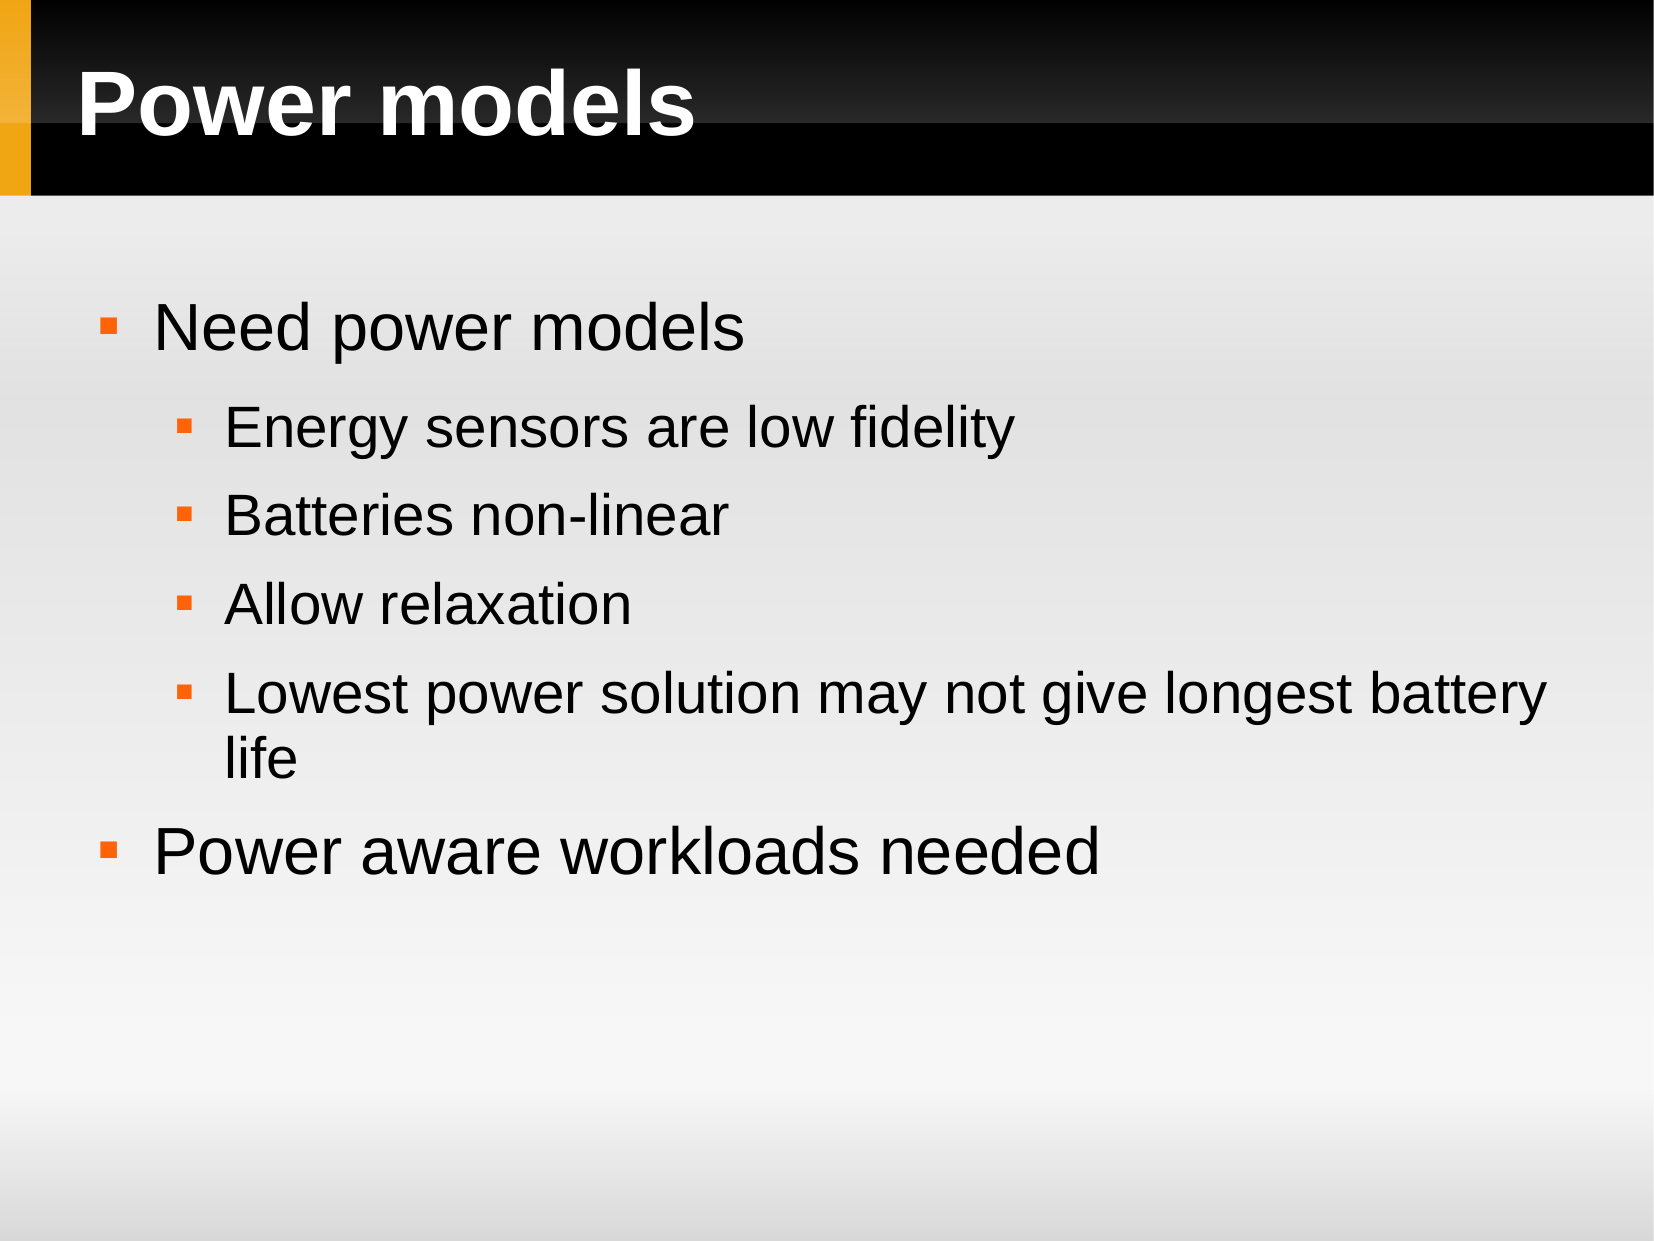

# Power models
Need power models
Energy sensors are low fidelity
Batteries non-linear
Allow relaxation
Lowest power solution may not give longest battery life
Power aware workloads needed